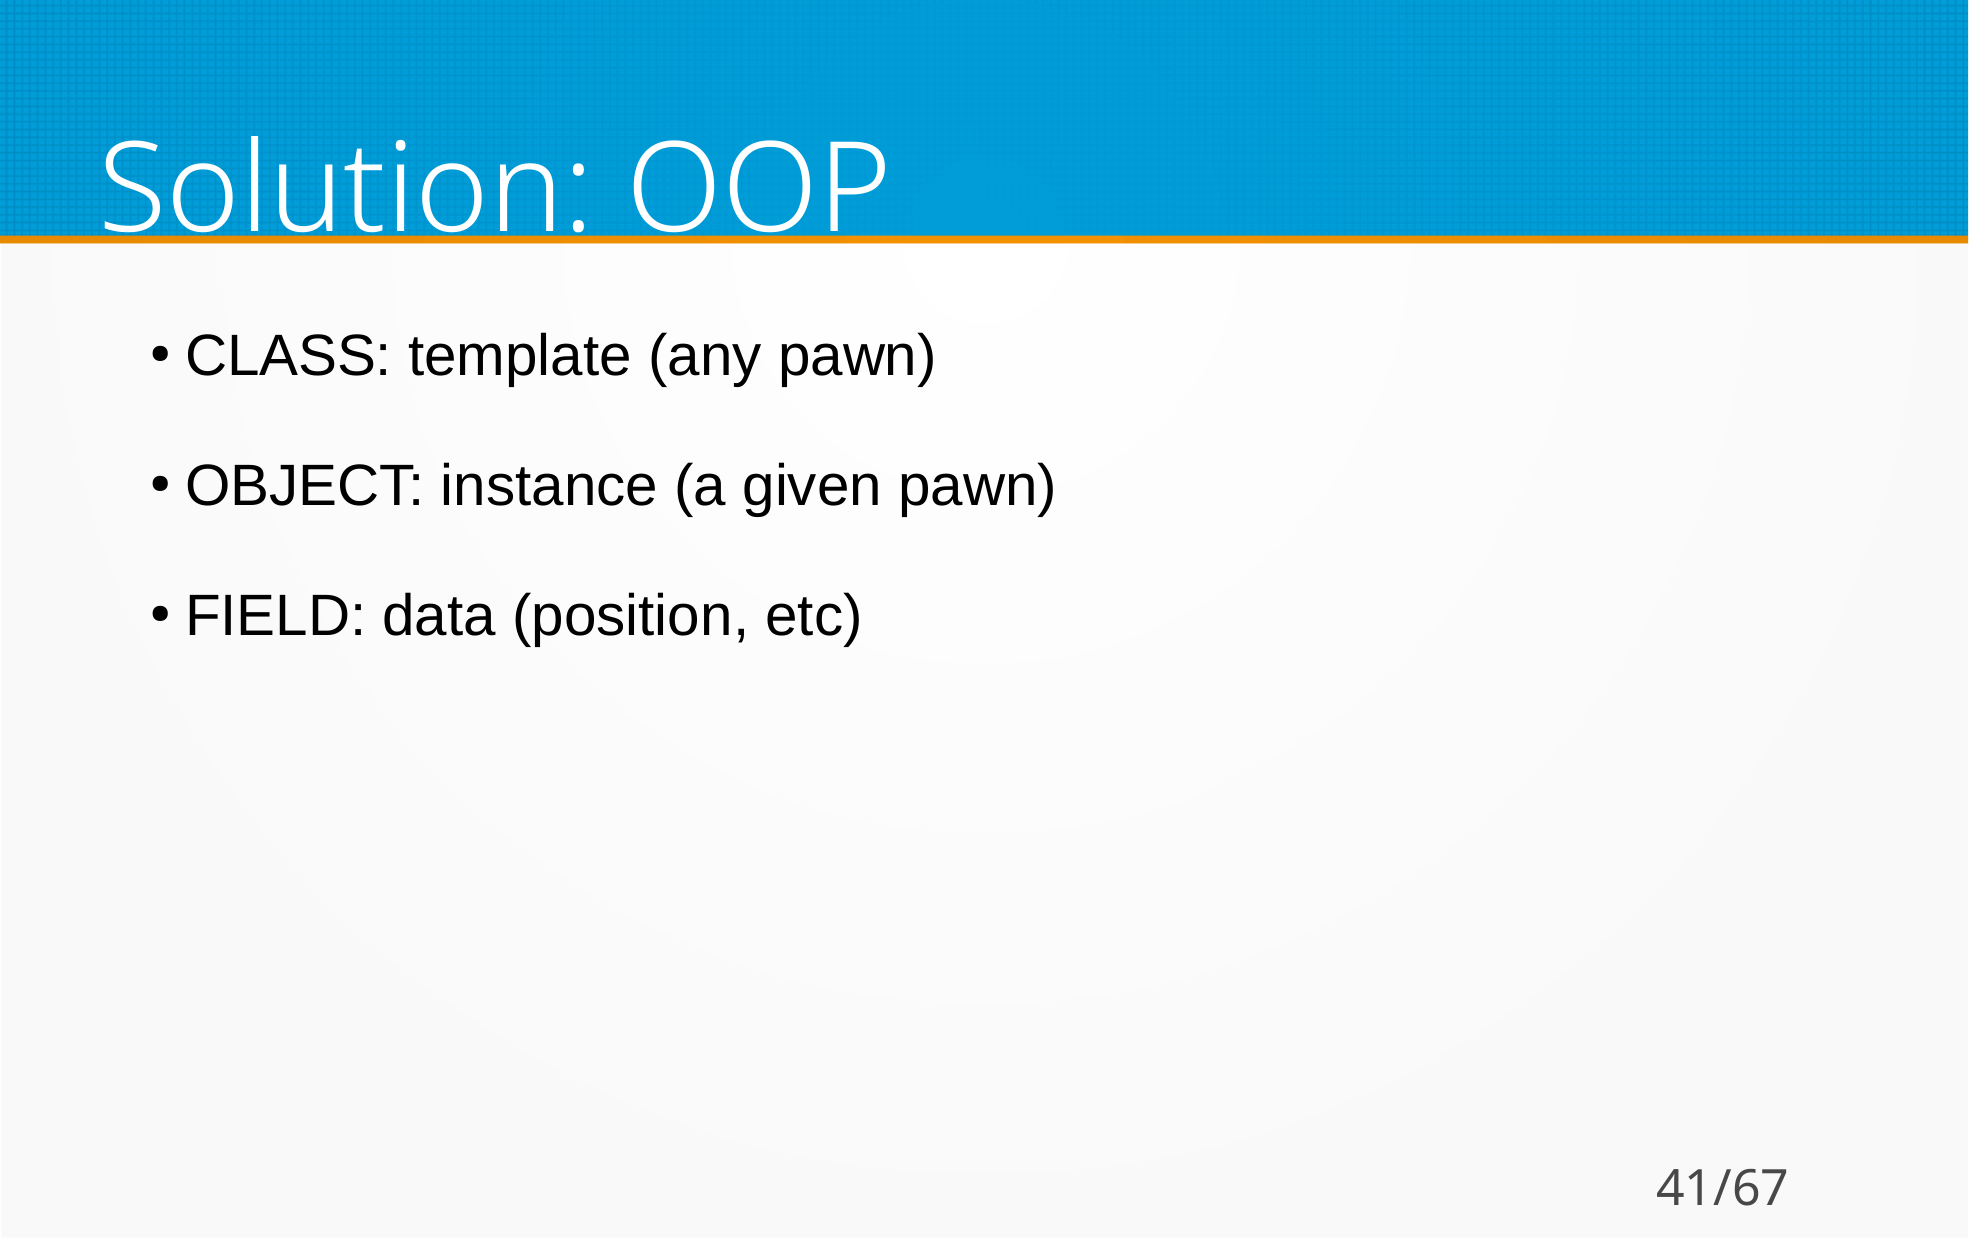

# Solution: OOP
CLASS: template (any pawn)
OBJECT: instance (a given pawn)
FIELD: data (position, etc)
41